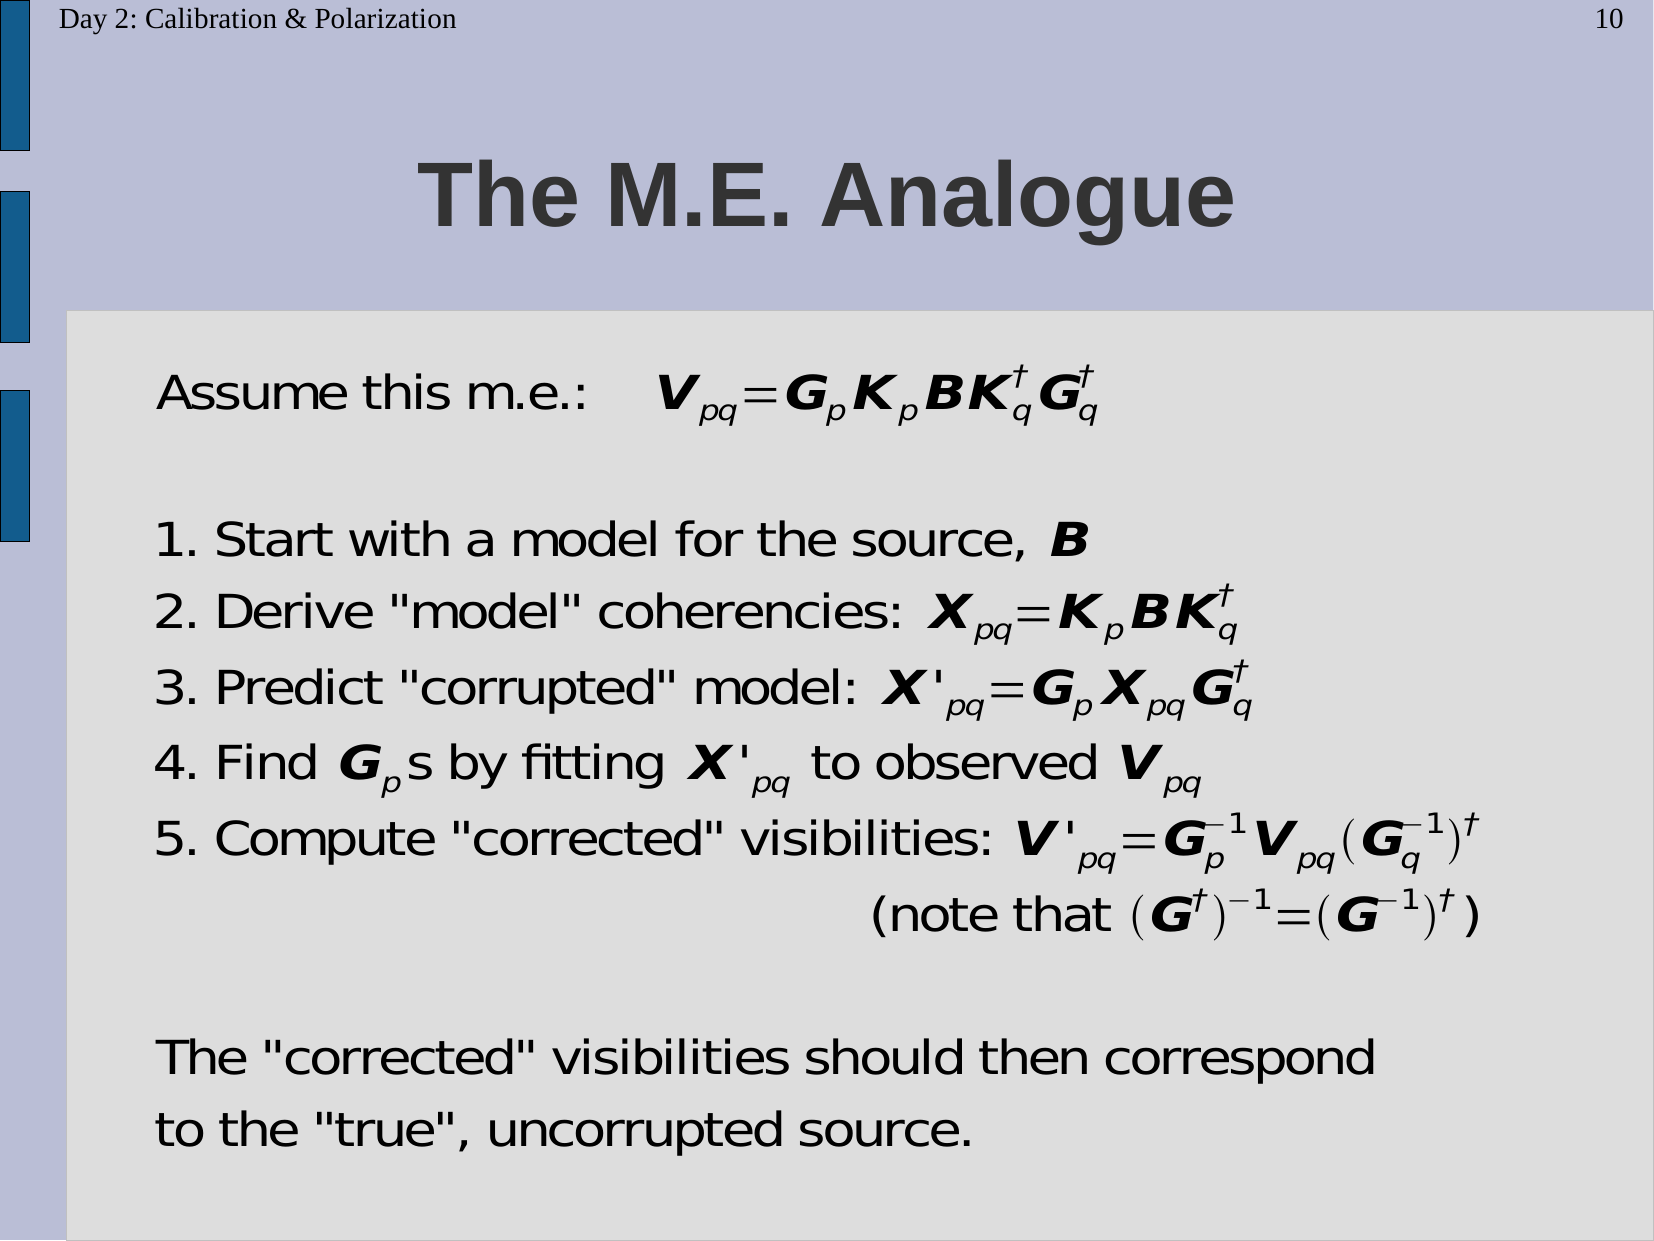

Day 2: Calibration & Polarization
10
# The M.E. Analogue